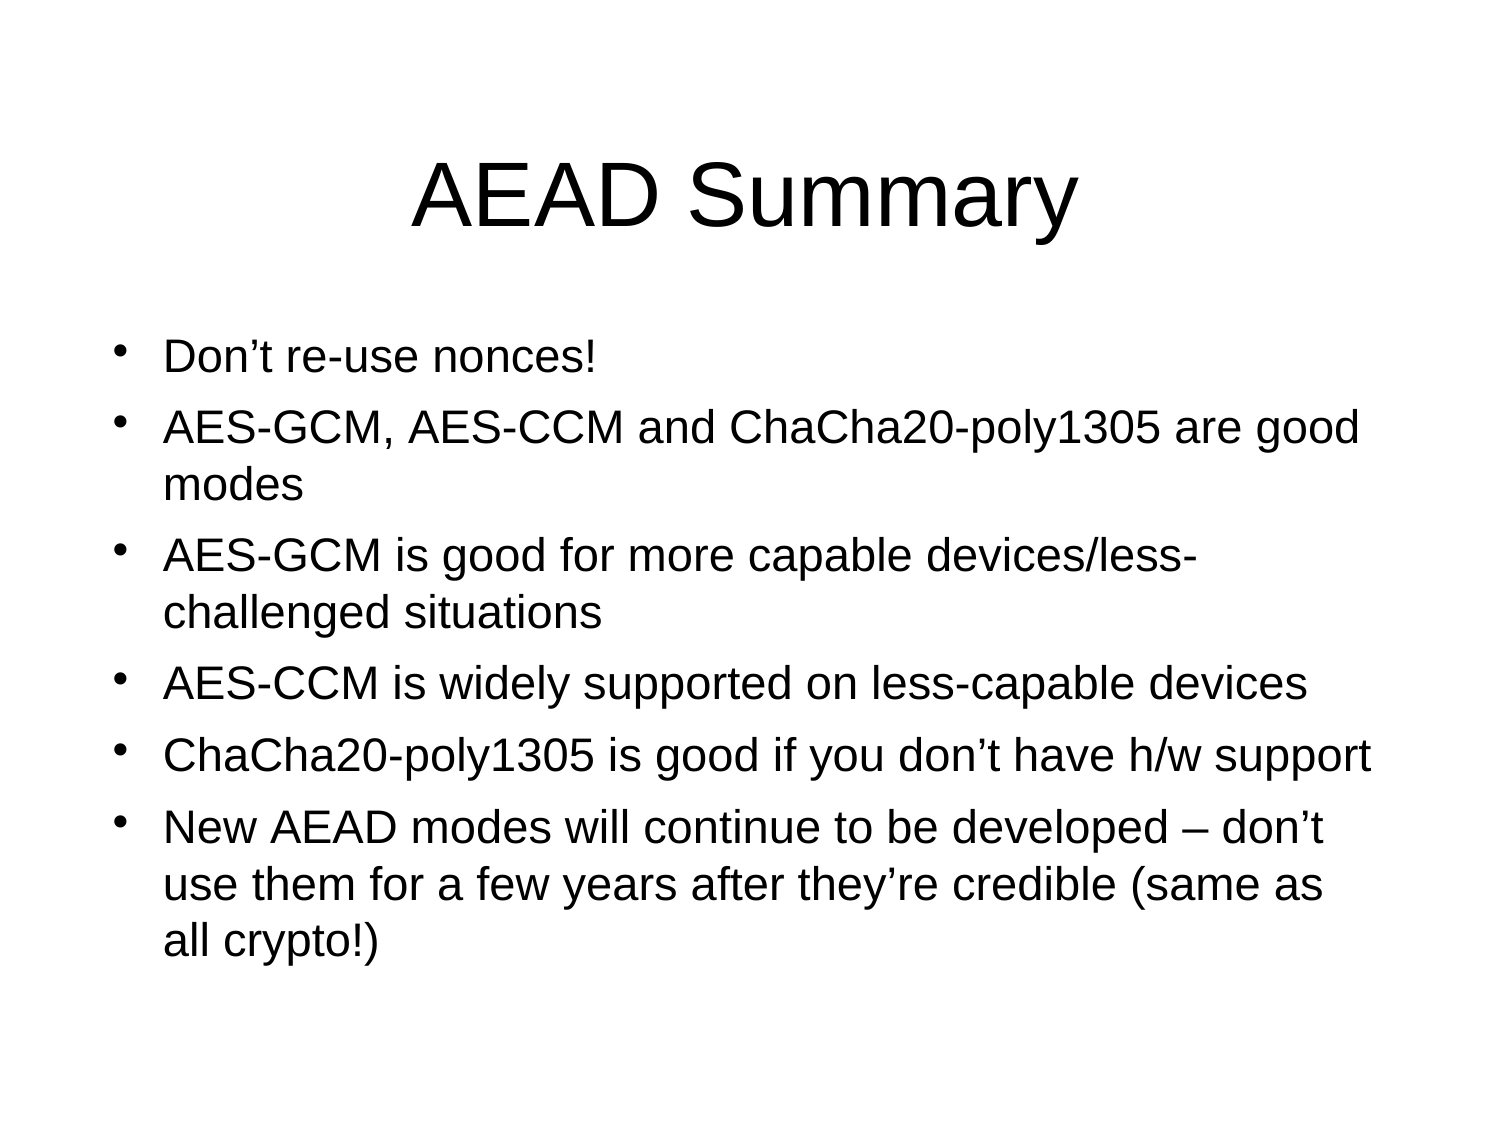

# AEAD Summary
Don’t re-use nonces!
AES-GCM, AES-CCM and ChaCha20-poly1305 are good modes
AES-GCM is good for more capable devices/less-challenged situations
AES-CCM is widely supported on less-capable devices
ChaCha20-poly1305 is good if you don’t have h/w support
New AEAD modes will continue to be developed – don’t use them for a few years after they’re credible (same as all crypto!)